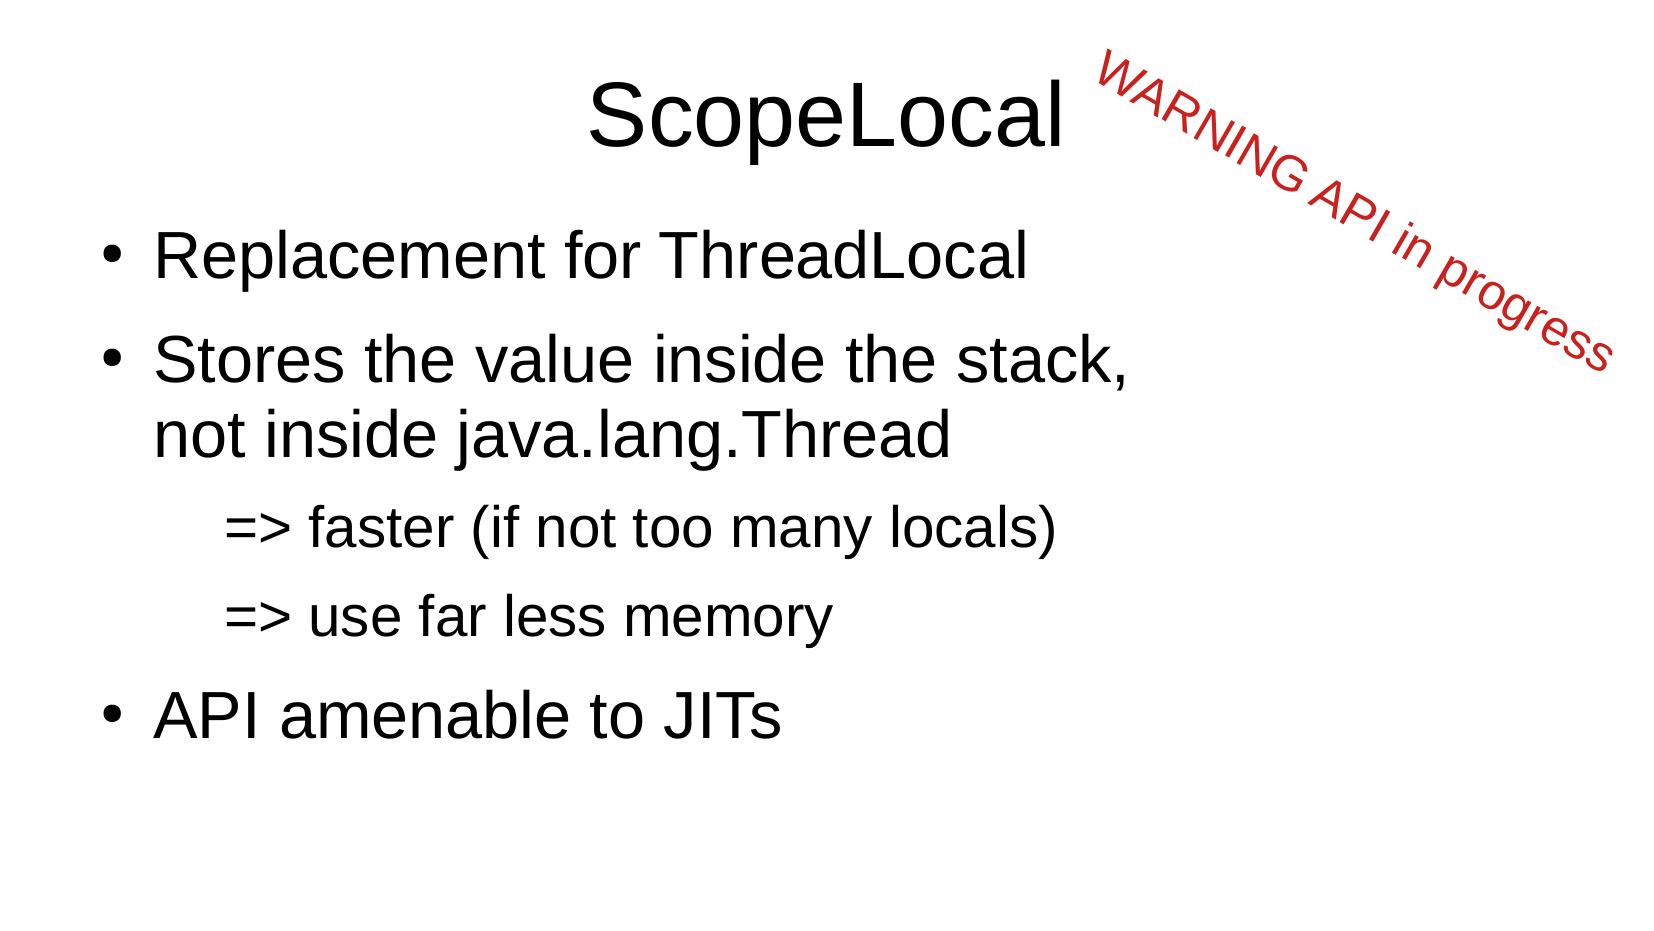

# ScopeLocal
WARNING API in progress
Replacement for ThreadLocal
Stores the value inside the stack,
not inside java.lang.Thread
=> faster (if not too many locals)
=> use far less memory
API amenable to JITs